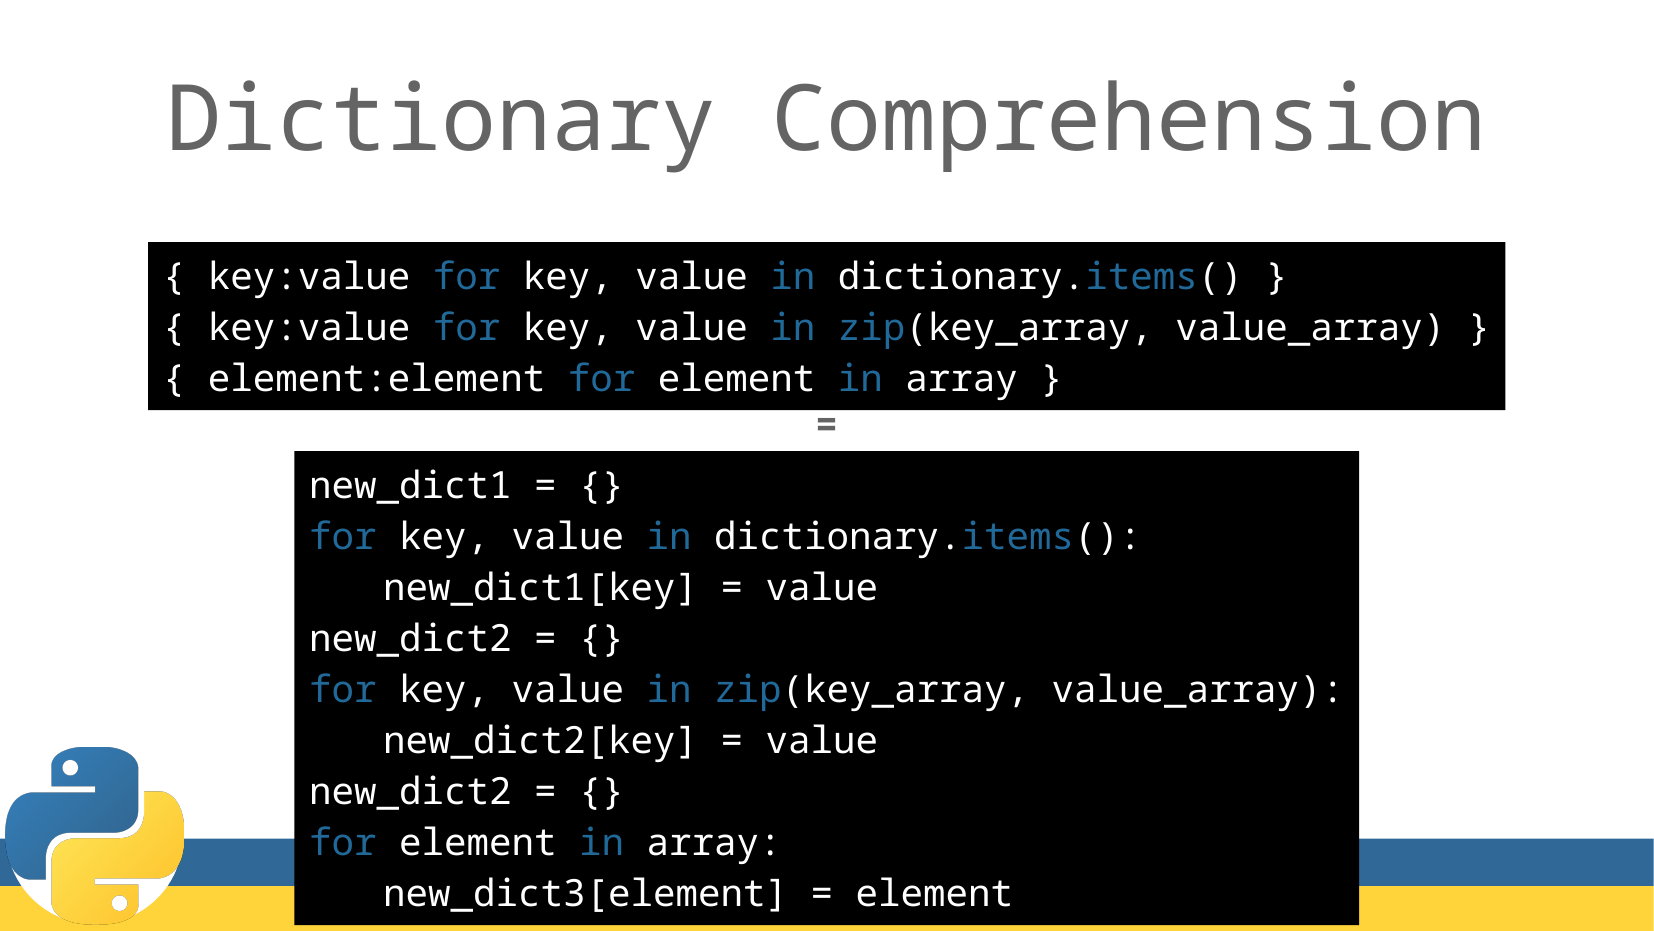

# Dictionary Comprehension
{ key:value for key, value in dictionary.items() }
{ key:value for key, value in zip(key_array, value_array) }
{ element:element for element in array }
=
new_dict1 = {}
for key, value in dictionary.items():
	new_dict1[key] = value
new_dict2 = {}
for key, value in zip(key_array, value_array):
	new_dict2[key] = value
new_dict2 = {}
for element in array:
	new_dict3[element] = element